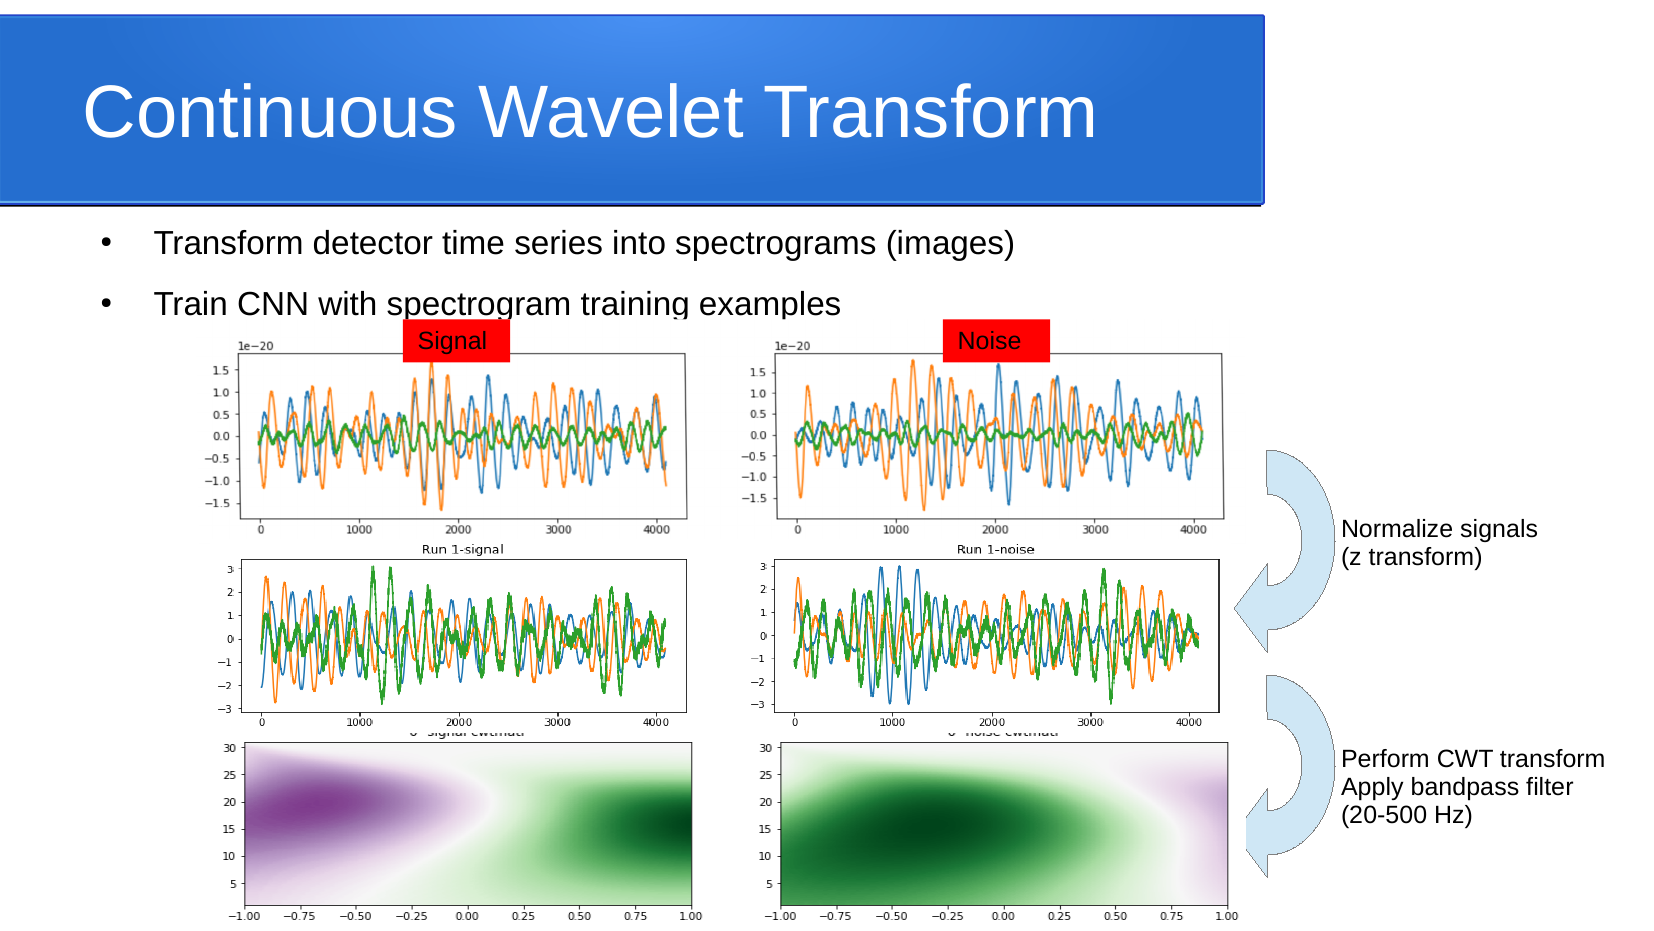

# Continuous Wavelet Transform
Transform detector time series into spectrograms (images)
Train CNN with spectrogram training examples
Signal
Noise
Normalize signals
(z transform)
Perform CWT transform
Apply bandpass filter
(20-500 Hz)